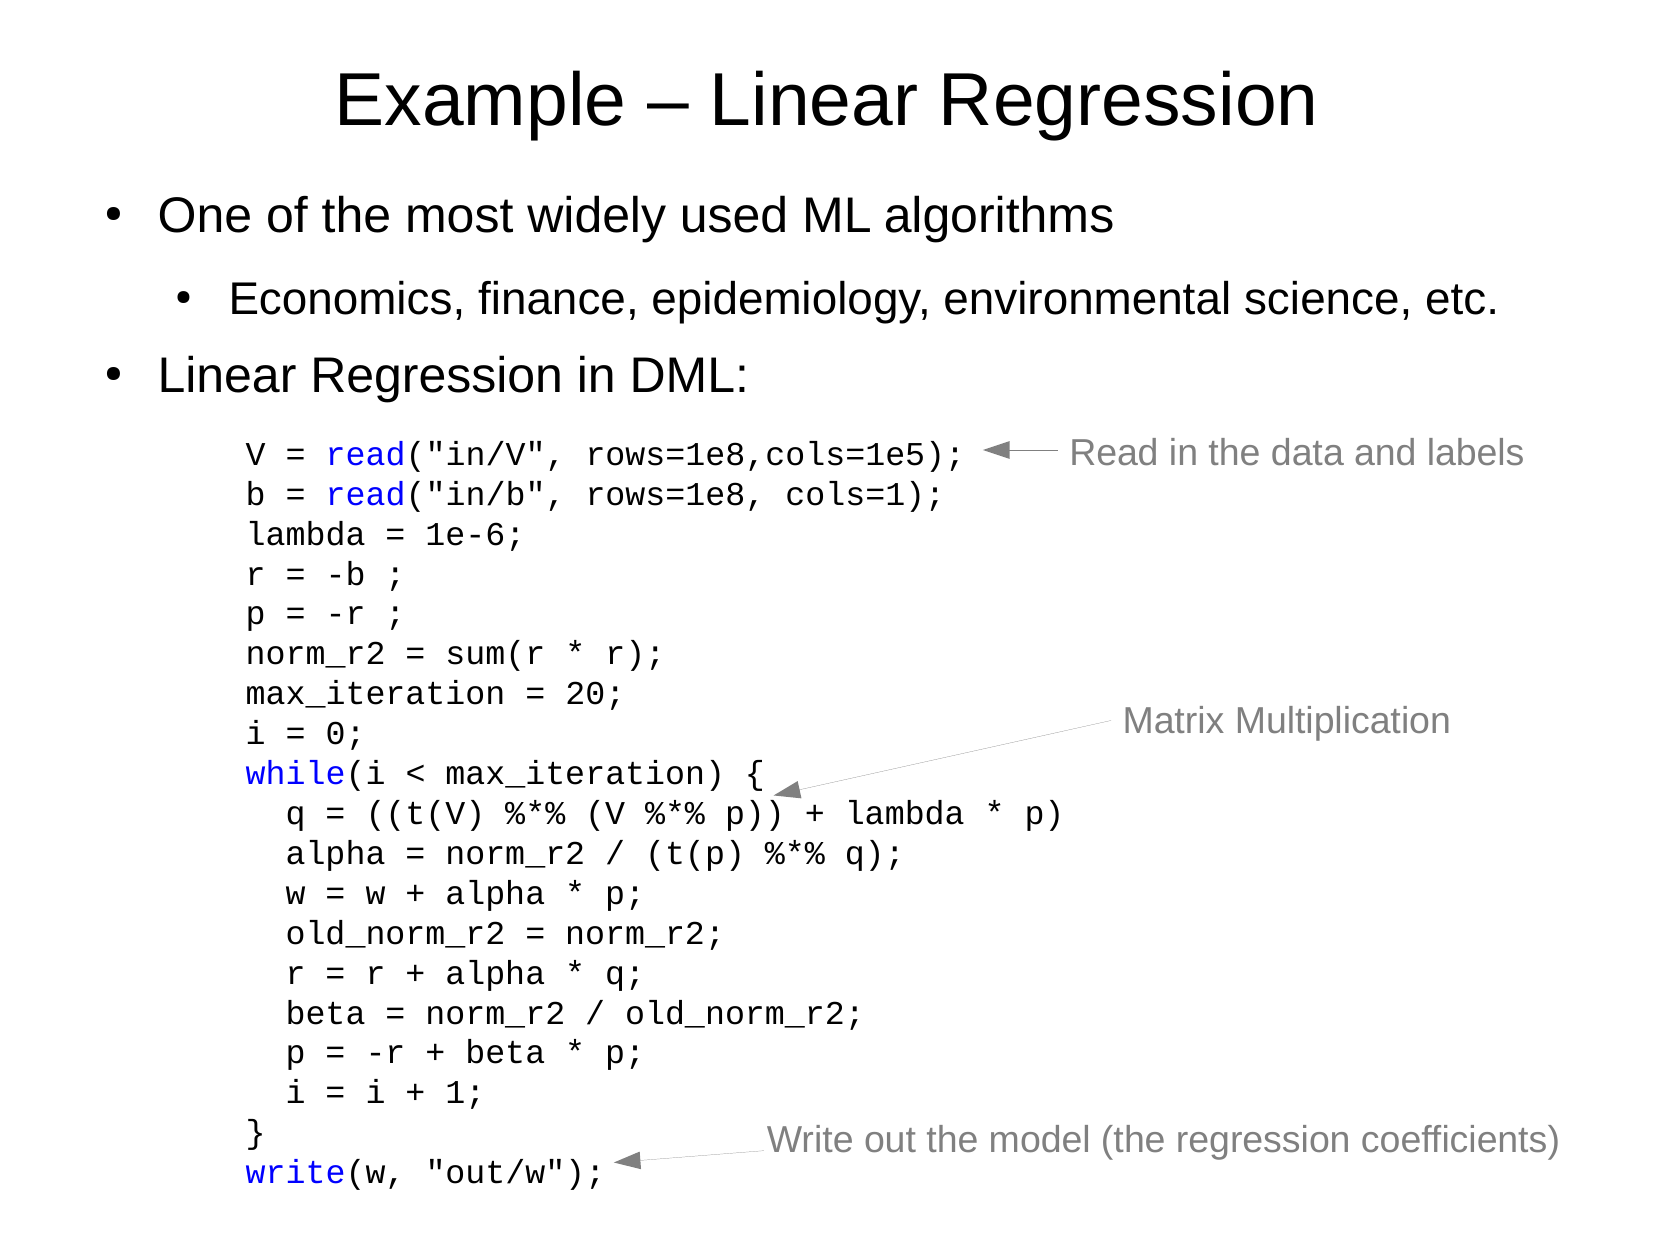

# Example – Linear Regression
One of the most widely used ML algorithms
Economics, finance, epidemiology, environmental science, etc.
Linear Regression in DML:
Read in the data and labels
V = read("in/V", rows=1e8,cols=1e5);
b = read("in/b", rows=1e8, cols=1);
lambda = 1e-6;
r = -b ;
p = -r ;
norm_r2 = sum(r * r);
max_iteration = 20;
i = 0;
while(i < max_iteration) {
 q = ((t(V) %*% (V %*% p)) + lambda * p)
 alpha = norm_r2 / (t(p) %*% q);
 w = w + alpha * p;
 old_norm_r2 = norm_r2;
 r = r + alpha * q;
 beta = norm_r2 / old_norm_r2;
 p = -r + beta * p;
 i = i + 1;
}
write(w, "out/w");
Matrix Multiplication
Write out the model (the regression coefficients)